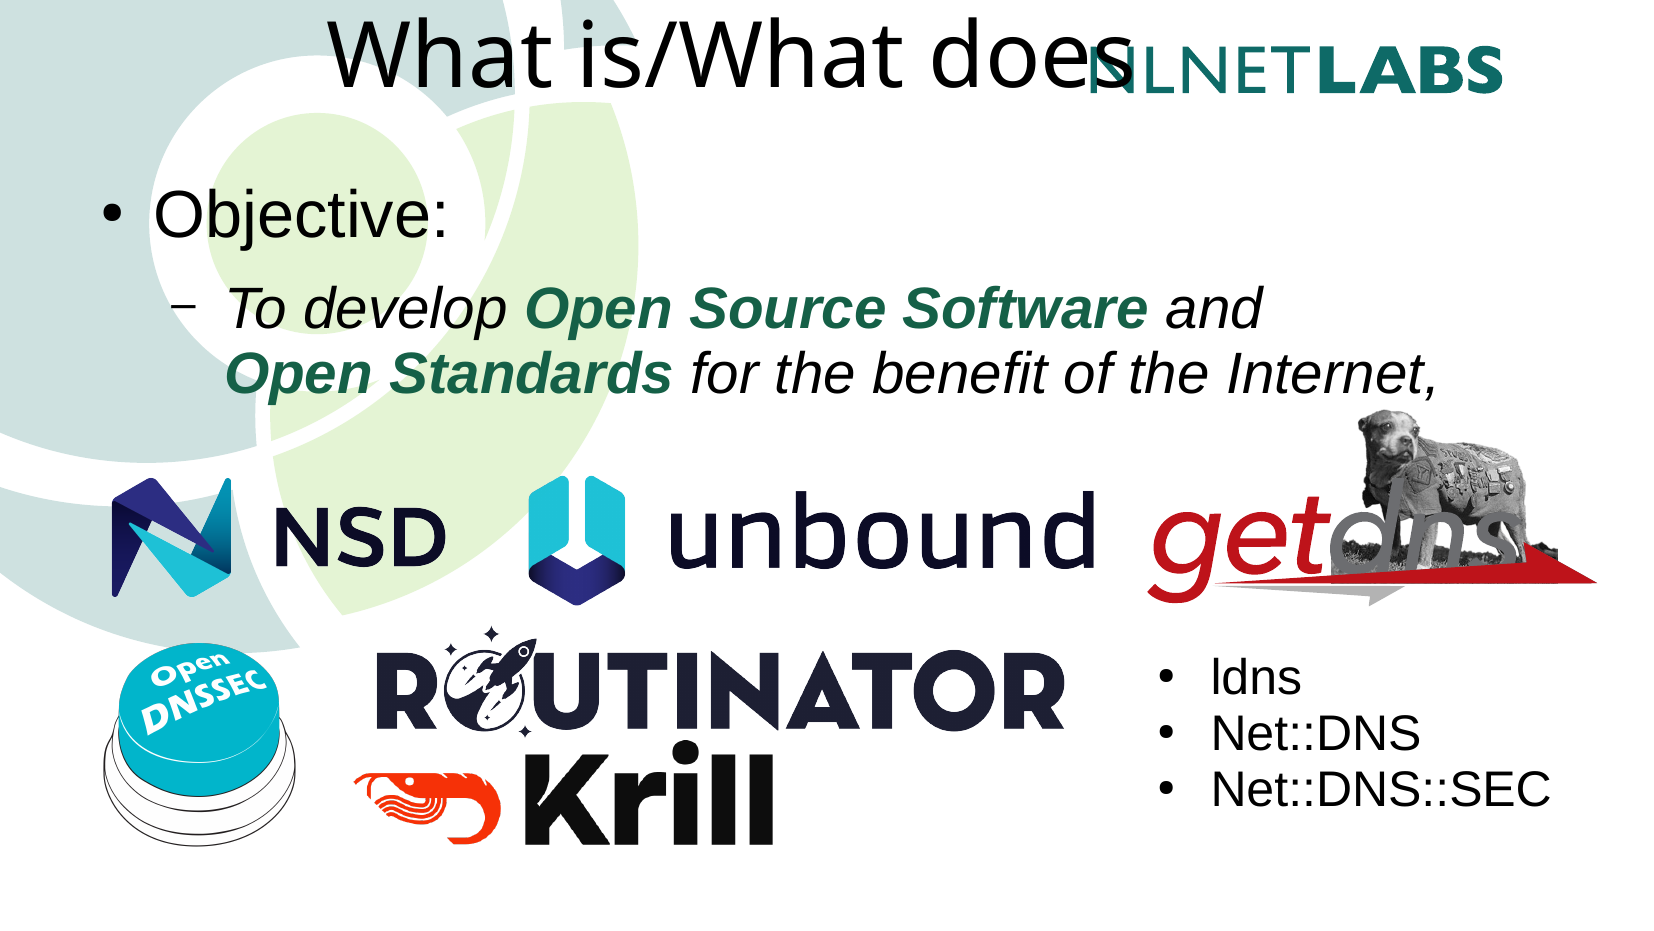

What is/What does
# Objective:
To develop Open Source Software and
Open Standards for the benefit of the Internet,
ldns
Net::DNS
Net::DNS::SEC